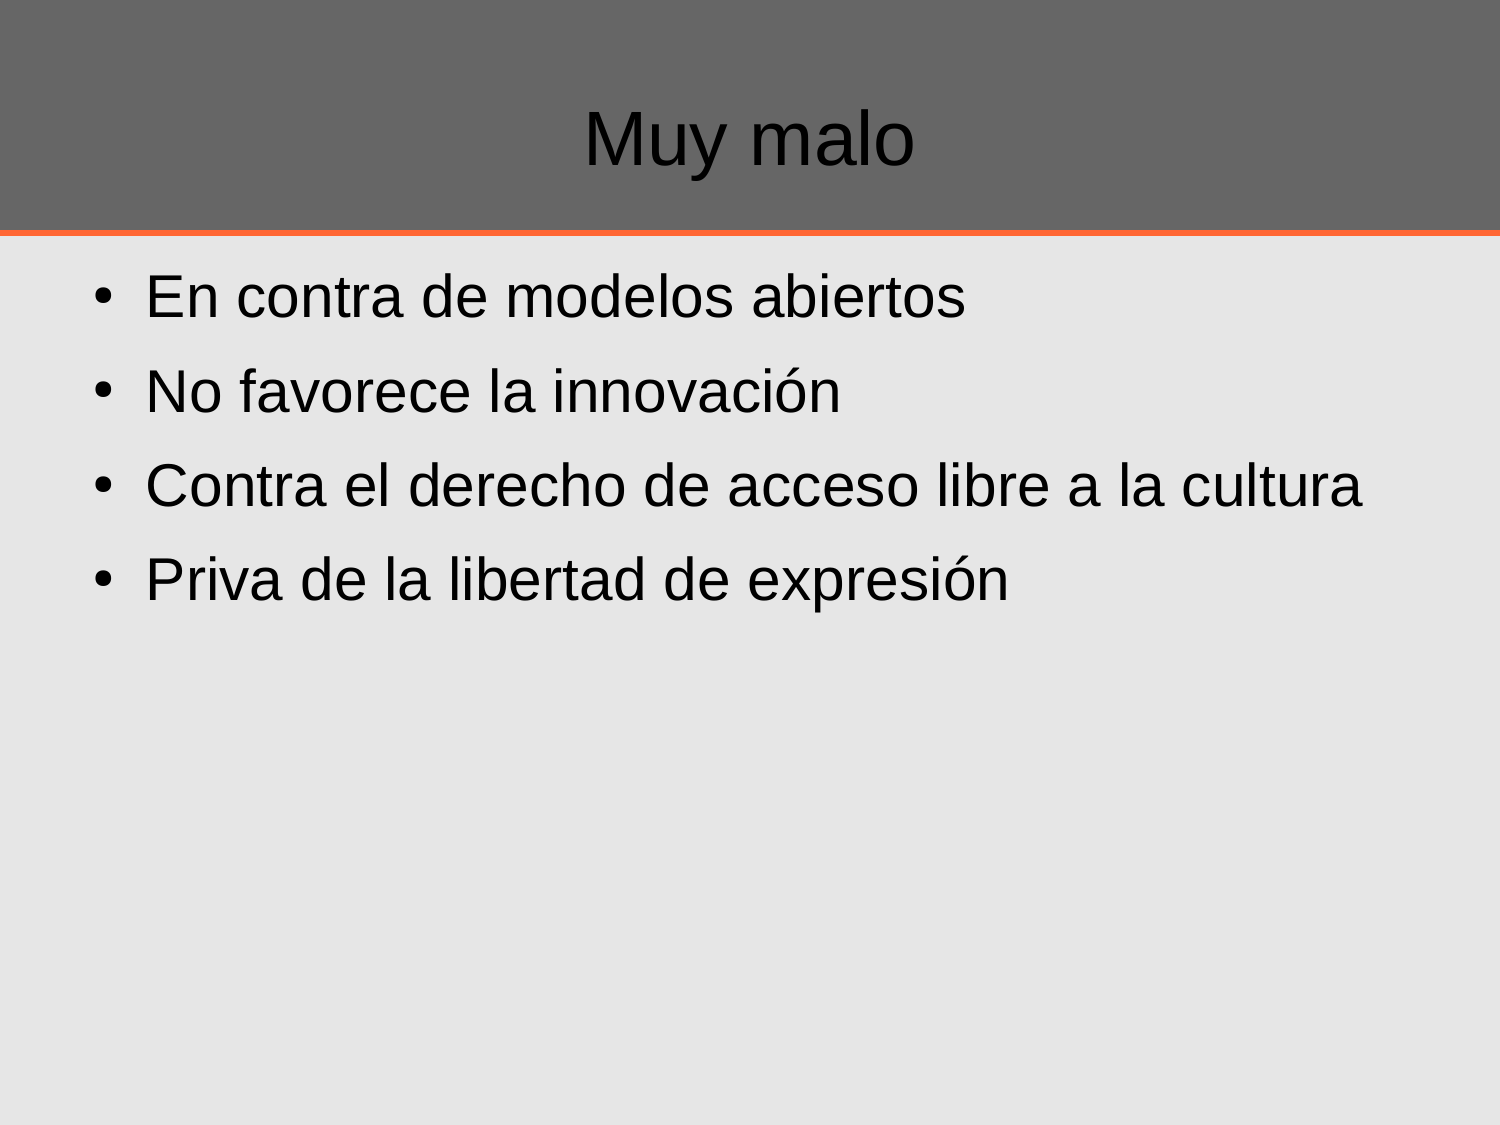

# Muy malo
En contra de modelos abiertos
No favorece la innovación
Contra el derecho de acceso libre a la cultura
Priva de la libertad de expresión